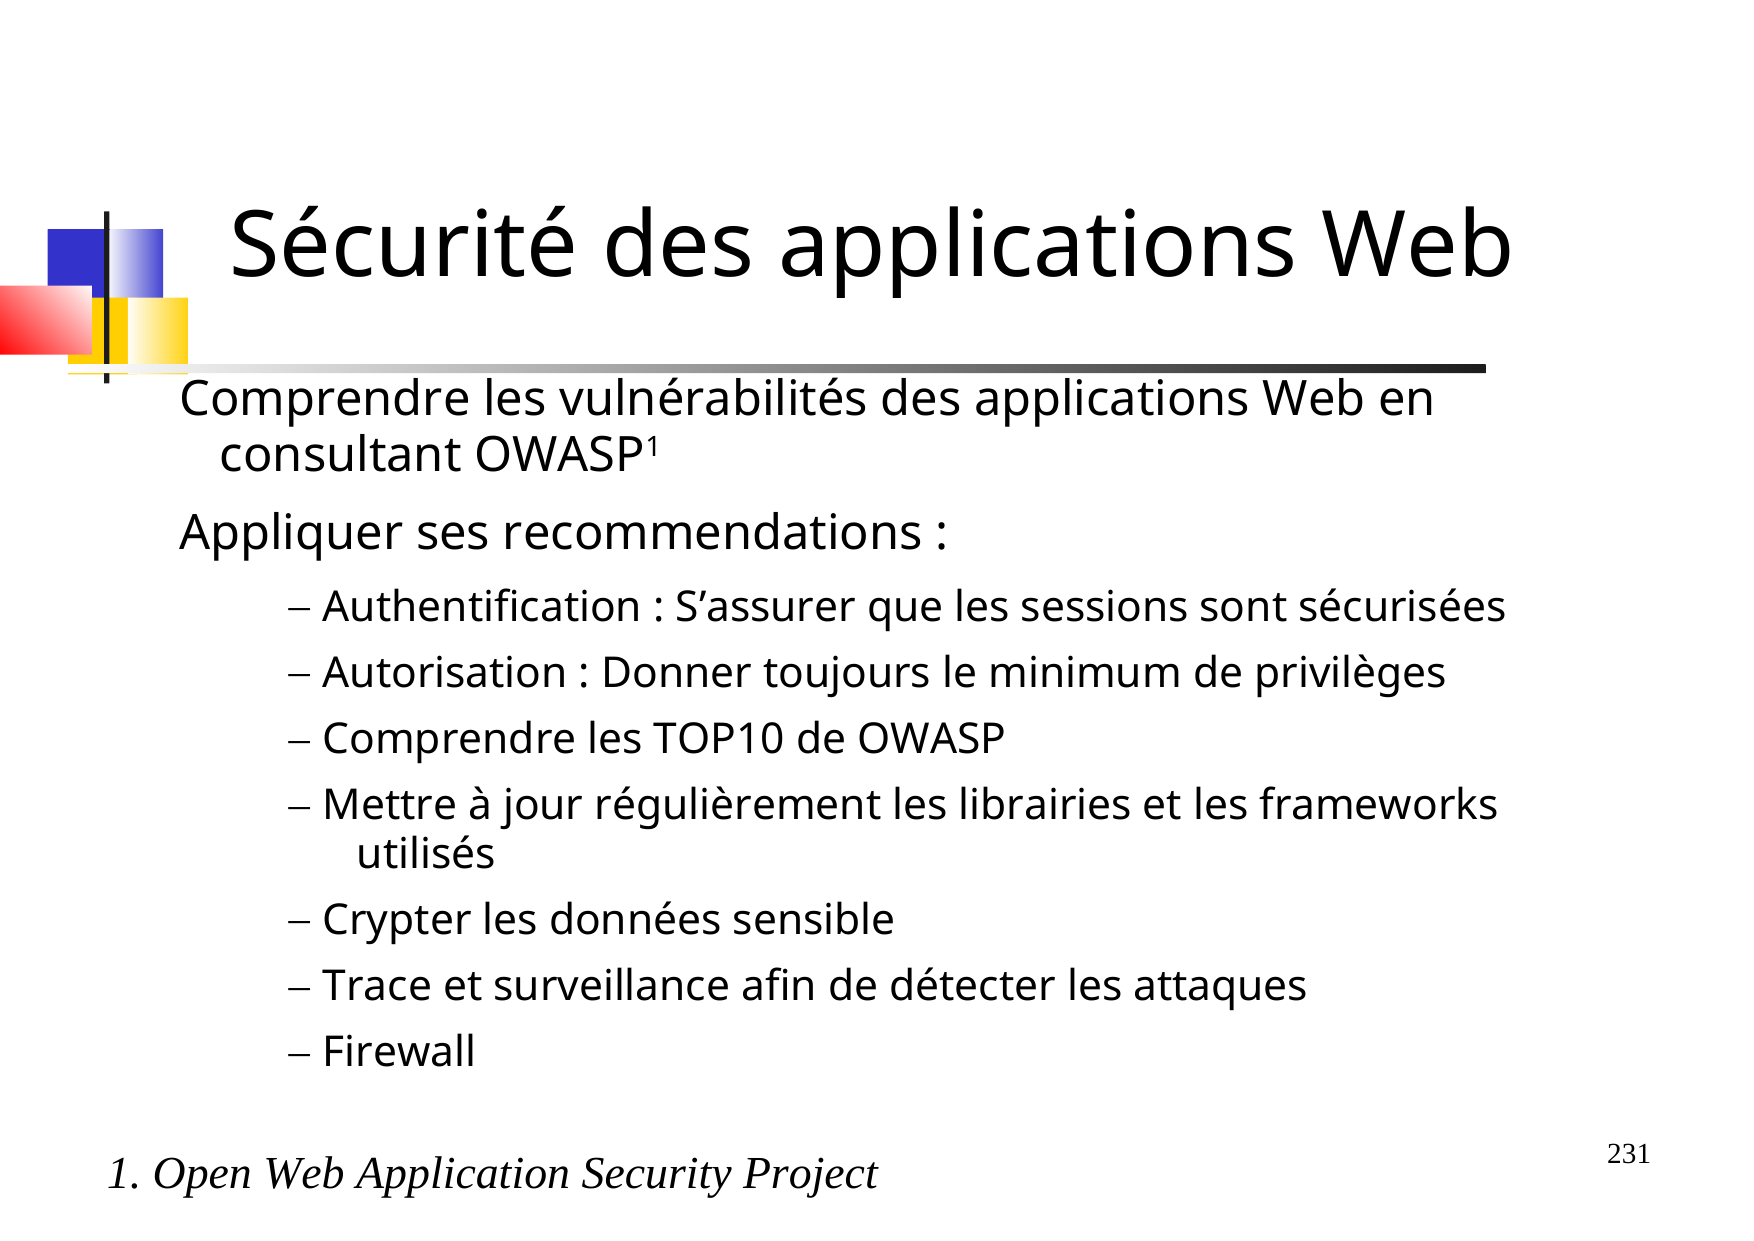

# Sécurité des applications Web
Comprendre les vulnérabilités des applications Web en consultant OWASP1
Appliquer ses recommendations :
Authentification : S’assurer que les sessions sont sécurisées
Autorisation : Donner toujours le minimum de privilèges
Comprendre les TOP10 de OWASP
Mettre à jour régulièrement les librairies et les frameworks utilisés
Crypter les données sensible
Trace et surveillance afin de détecter les attaques
Firewall
1. Open Web Application Security Project